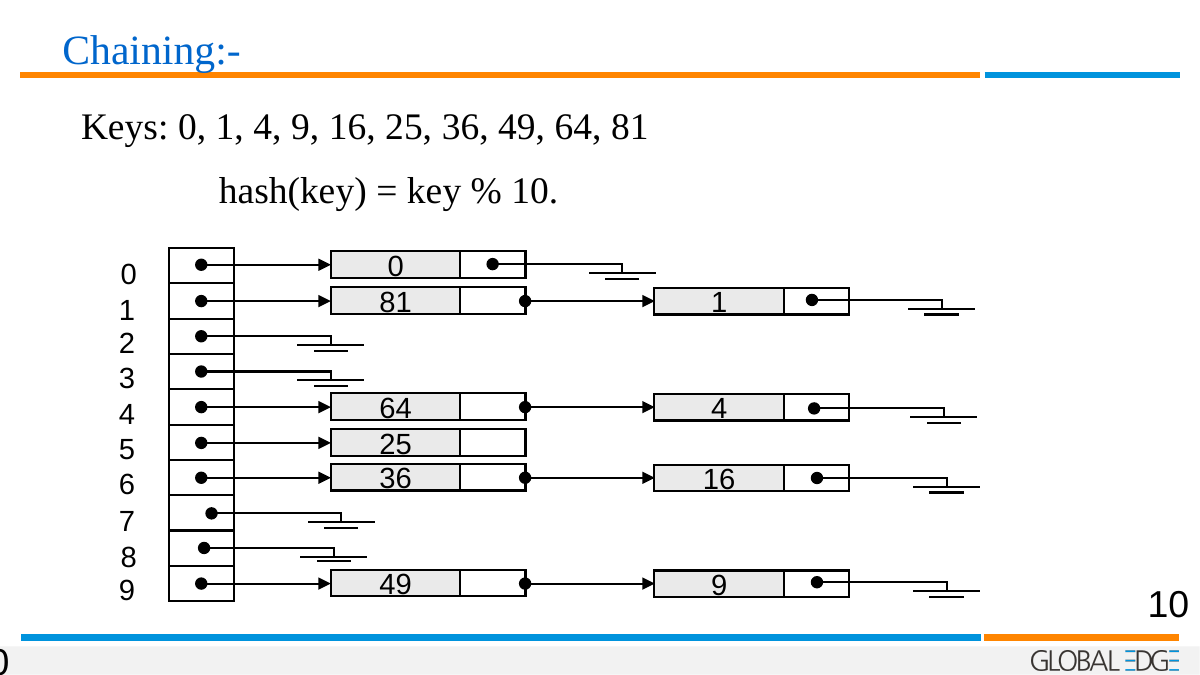

# Chaining:-
Keys: 0, 1, 4, 9, 16, 25, 36, 49, 64, 81
hash(key) = key % 10.
0
0
1
81
1
2
3
4
64
4
5
25
6
36
16
7
8
9
49
9